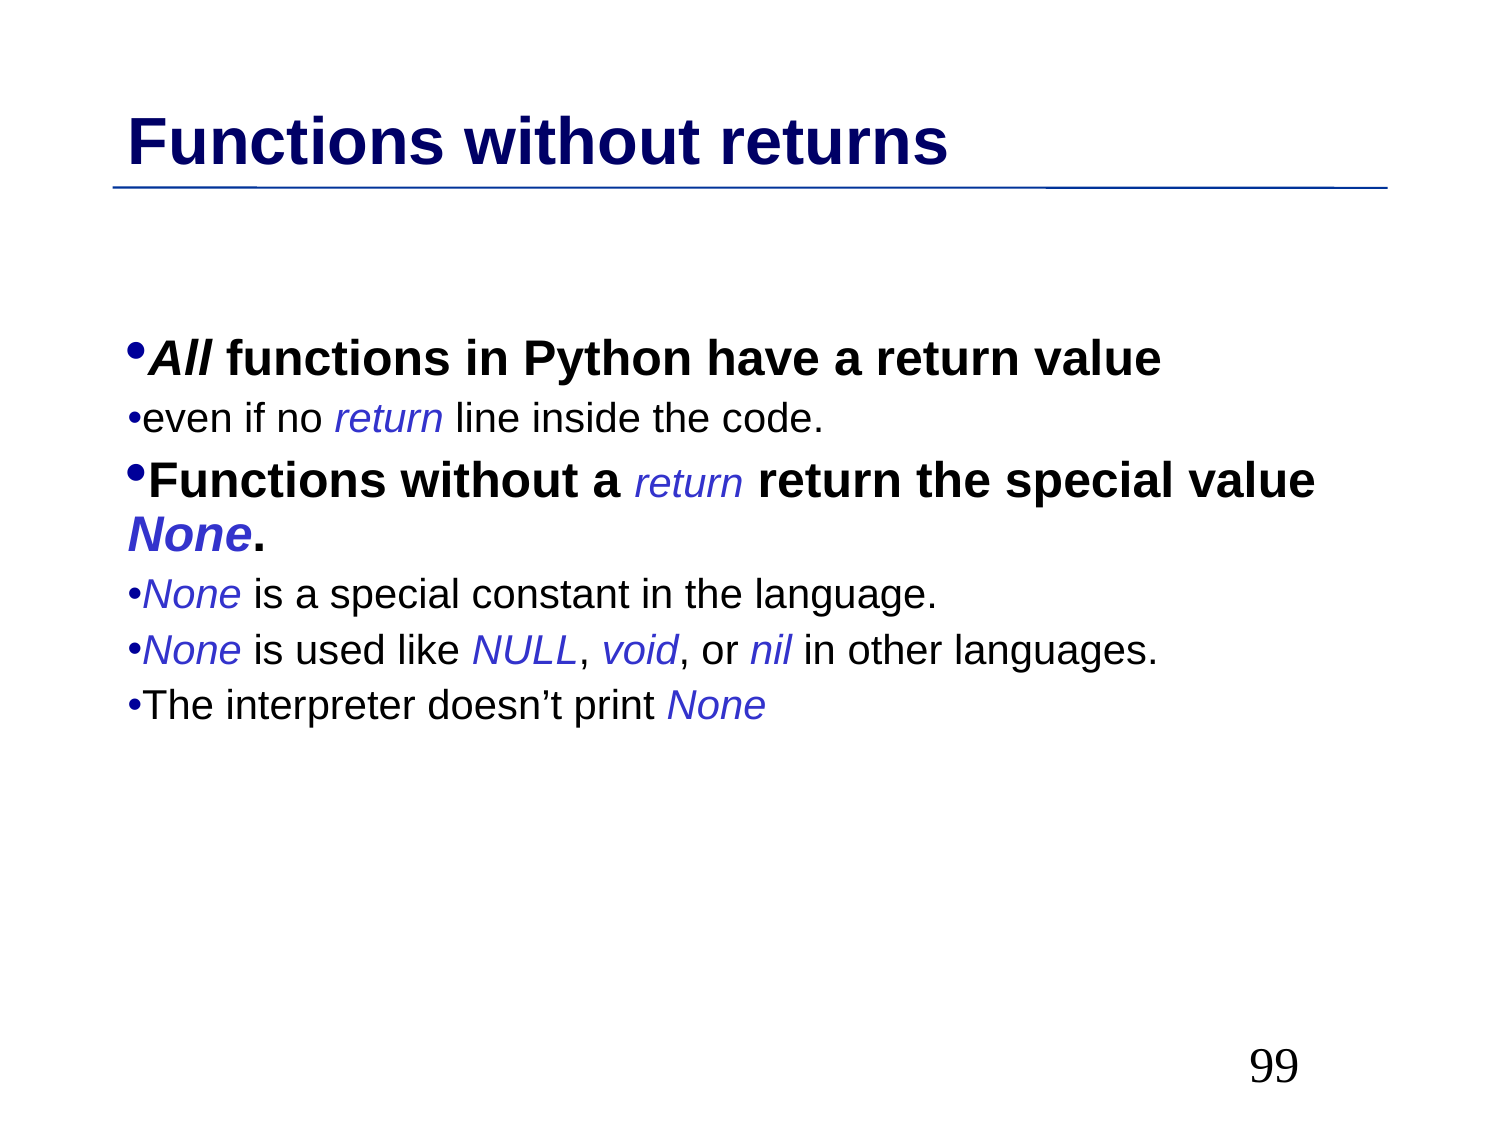

# Functions without returns
All functions in Python have a return value
even if no return line inside the code.
Functions without a return return the special value None.
None is a special constant in the language.
None is used like NULL, void, or nil in other languages.
The interpreter doesn’t print None